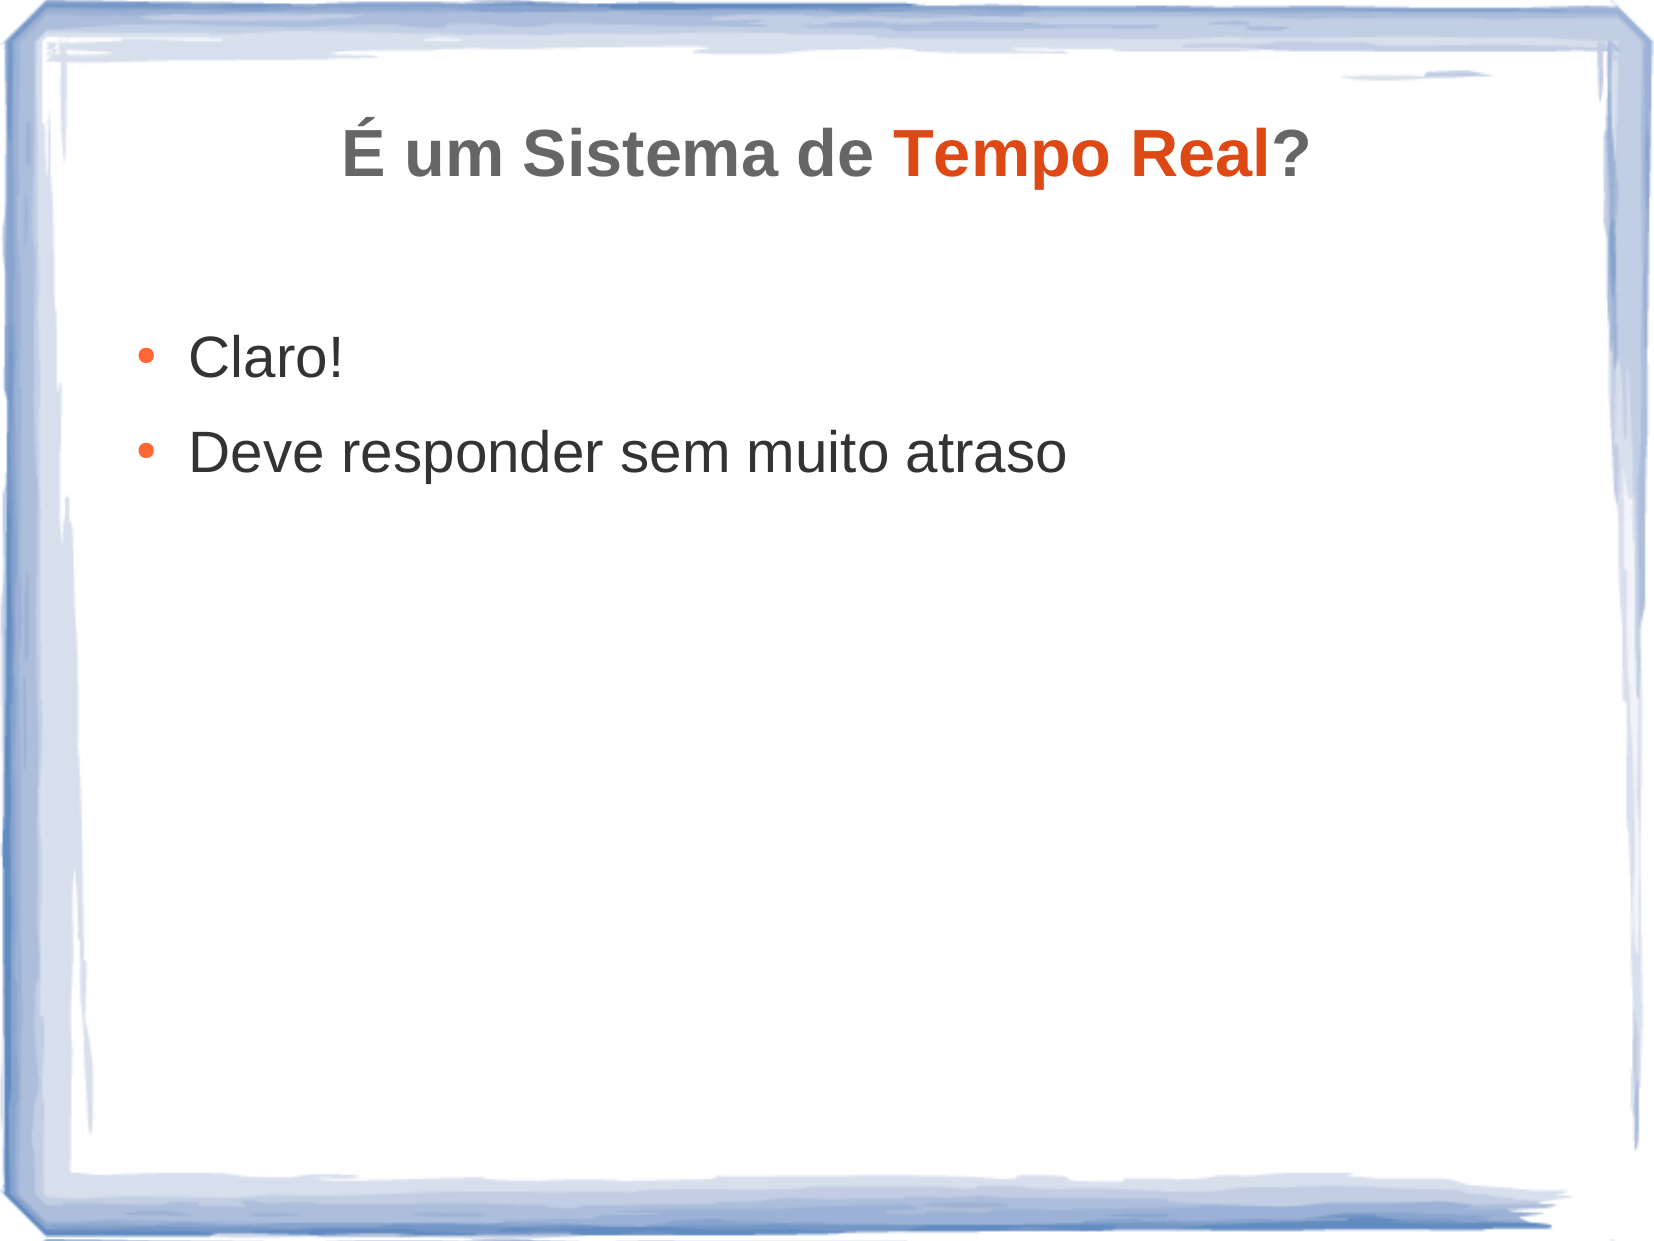

# É um Sistema de Tempo Real?
Claro!
Deve responder sem muito atraso